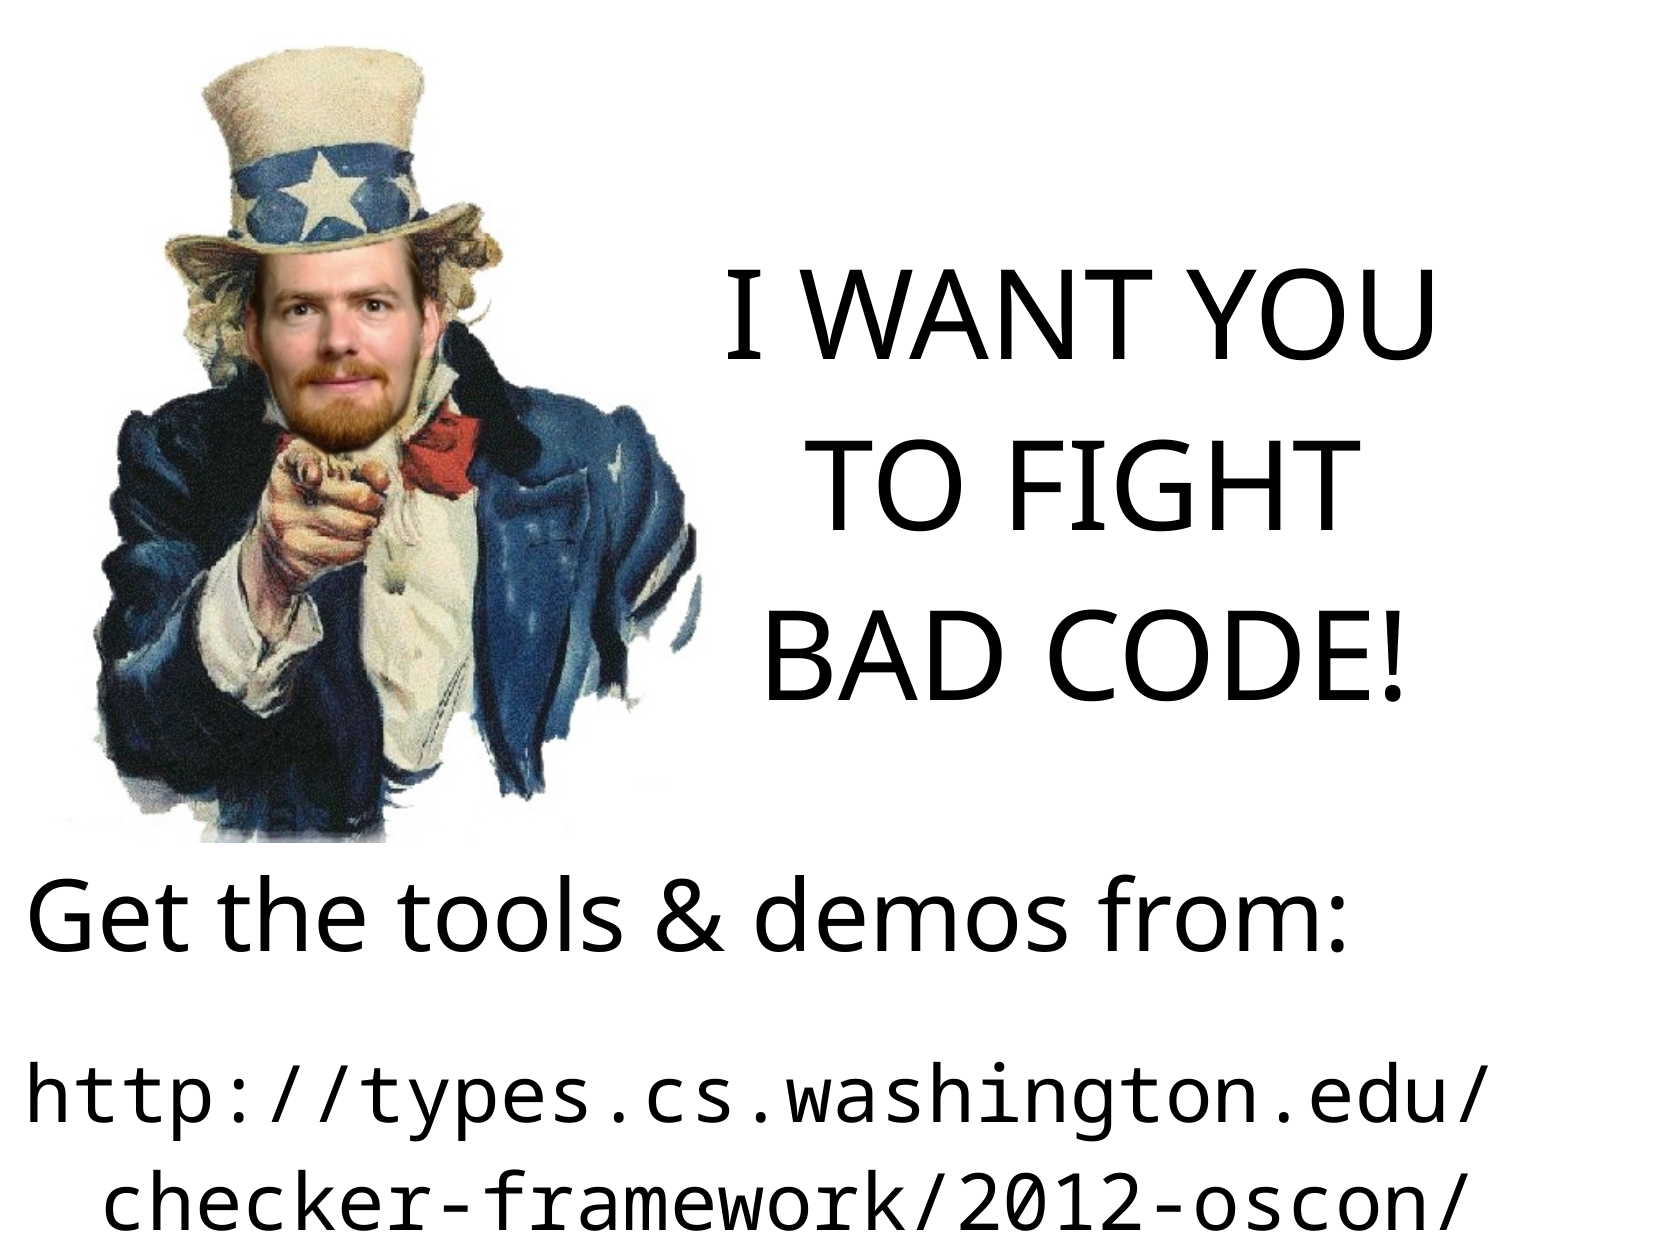

I WANT YOU
TO FIGHT
BAD CODE!
Get the tools & demos from:
http://types.cs.washington.edu/
	checker-framework/2012-oscon/